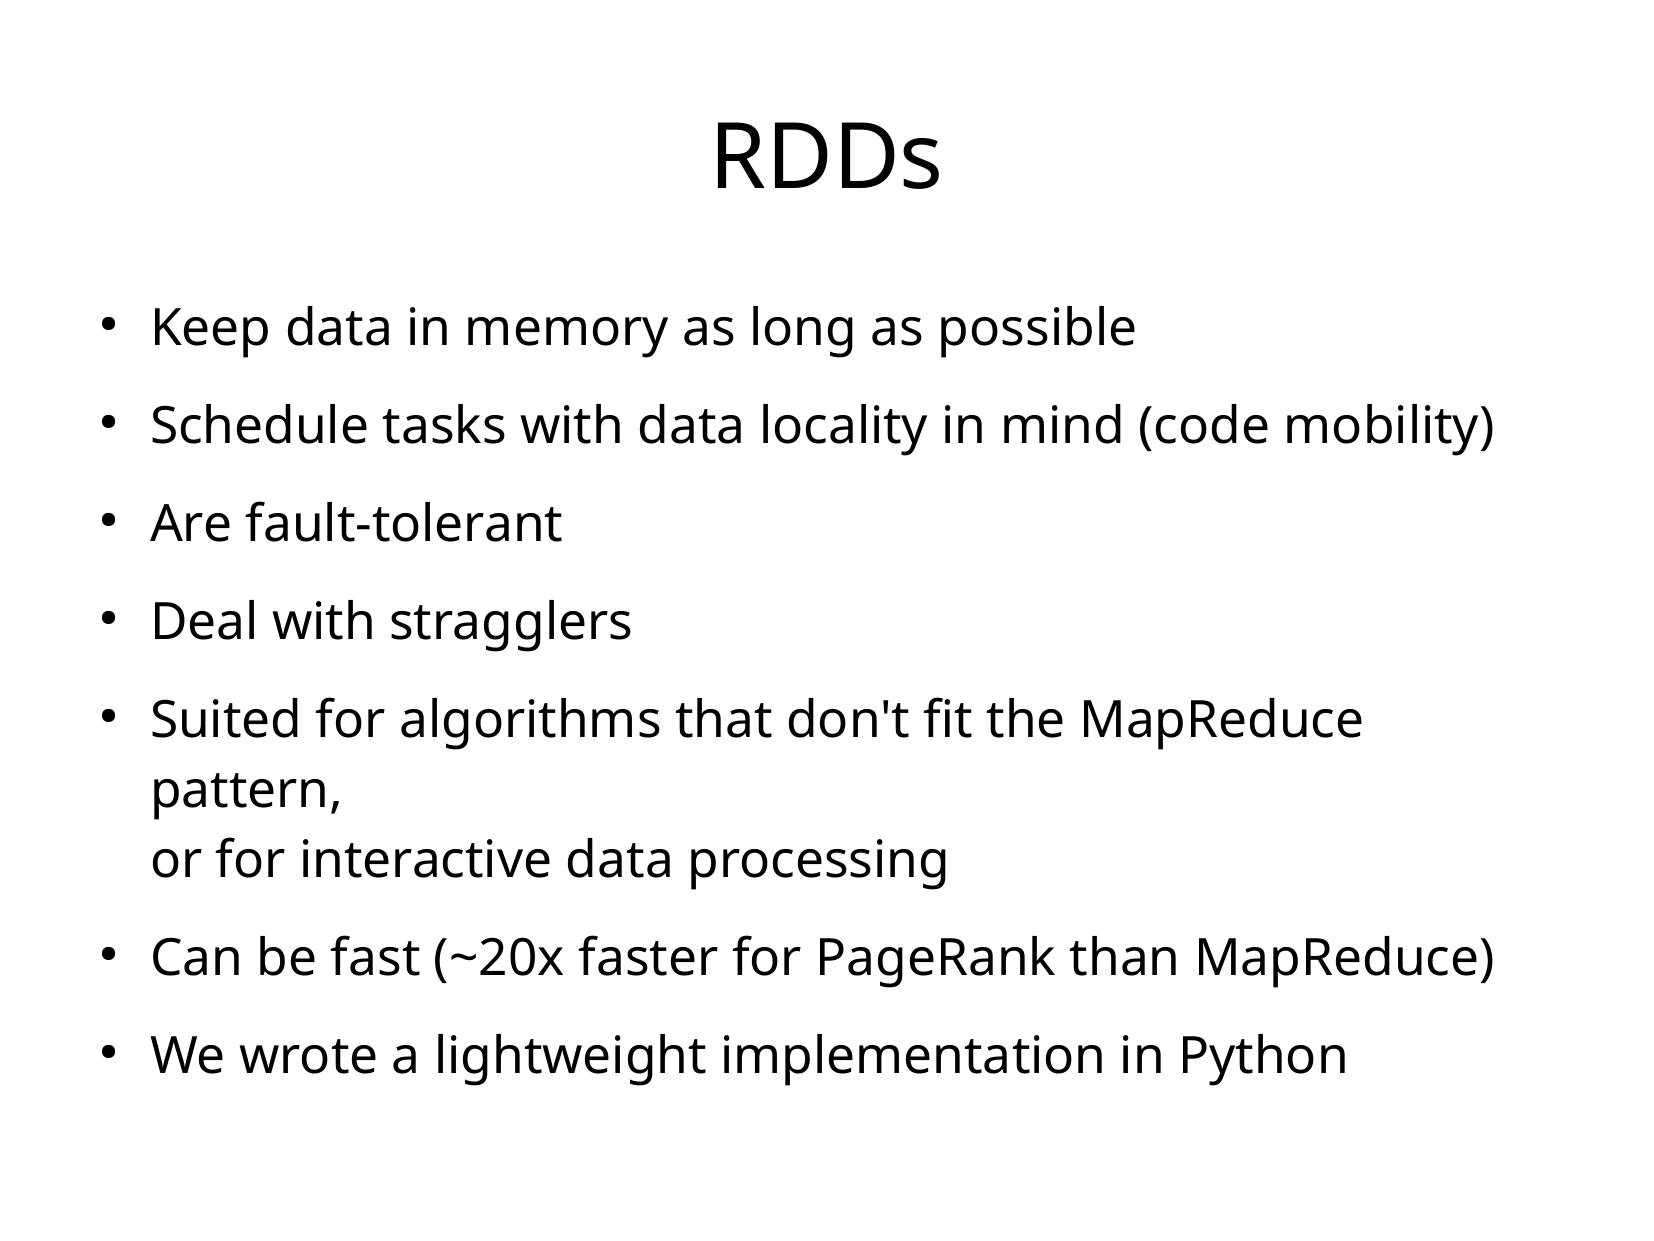

# RDDs
Keep data in memory as long as possible
Schedule tasks with data locality in mind (code mobility)
Are fault-tolerant
Deal with stragglers
Suited for algorithms that don't fit the MapReduce pattern,
or for interactive data processing
Can be fast (~20x faster for PageRank than MapReduce)
We wrote a lightweight implementation in Python